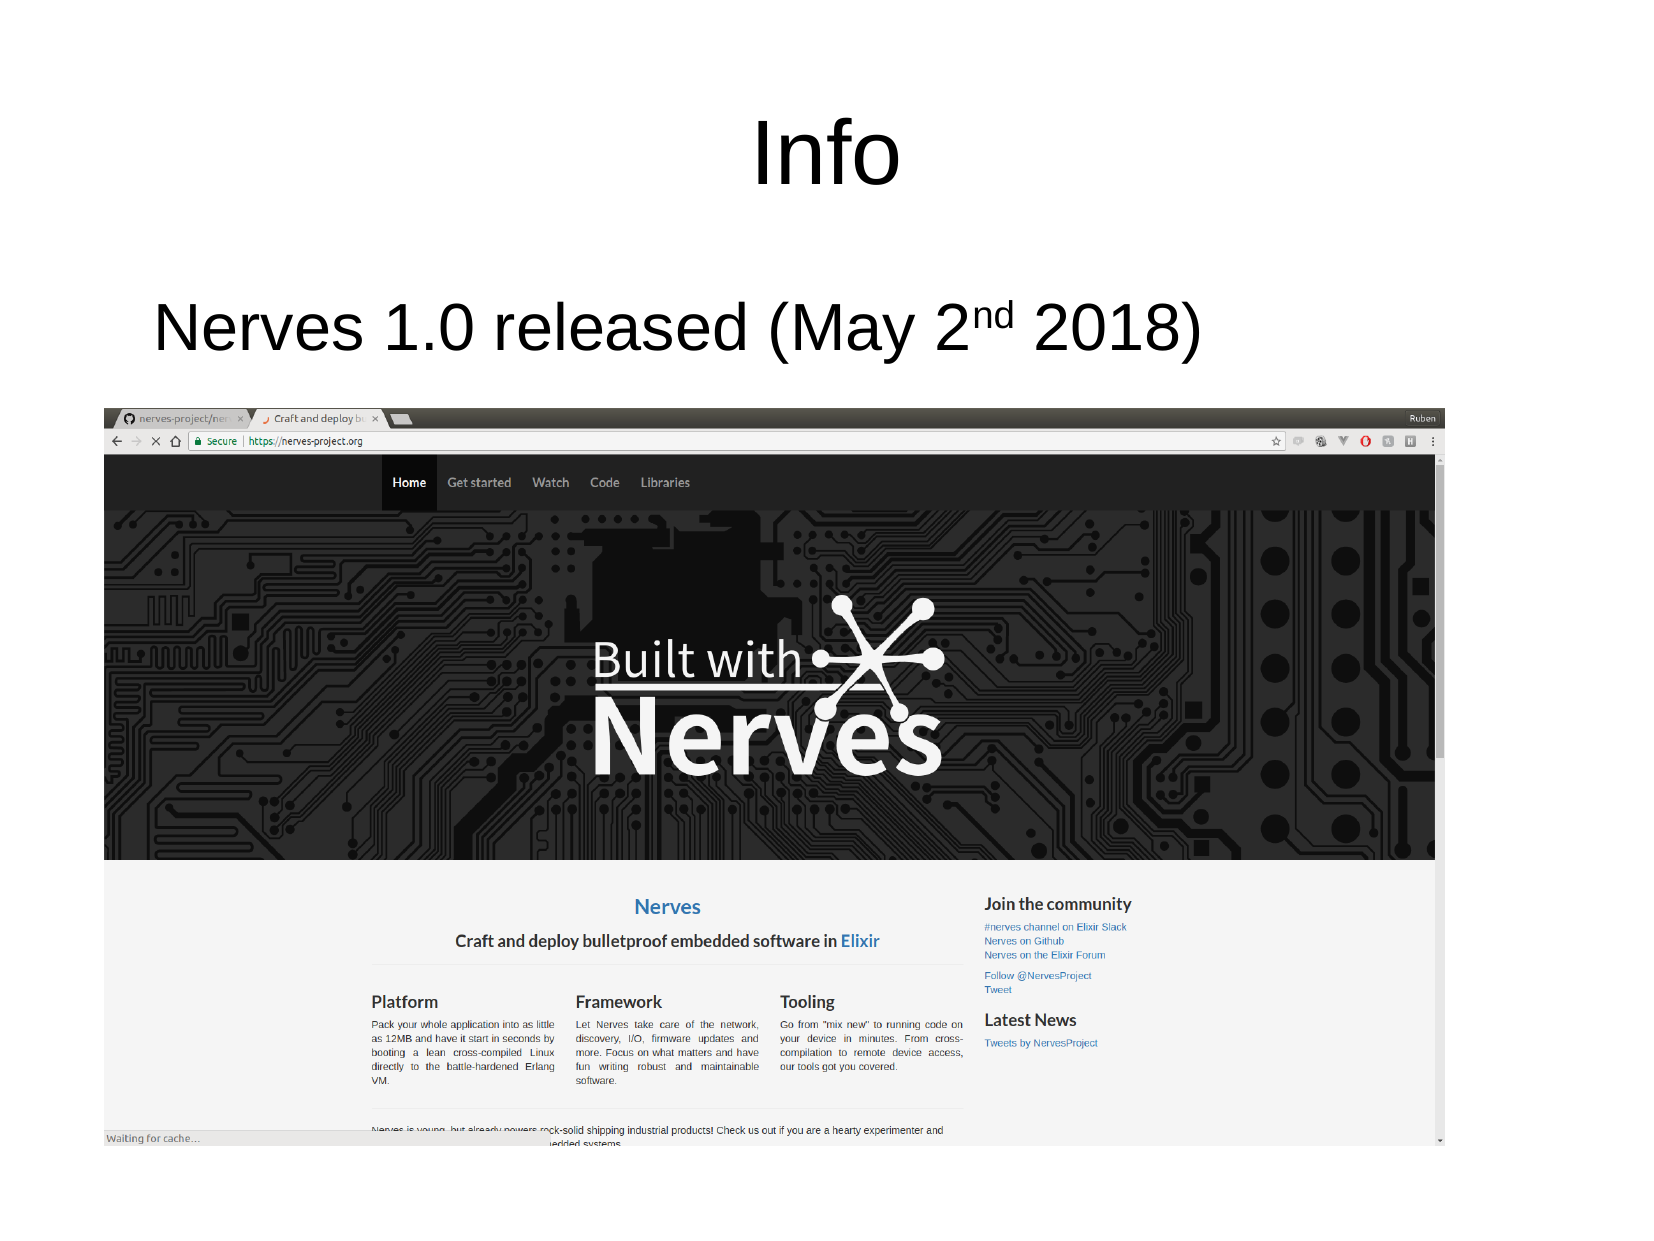

# Info
Nerves 1.0 released (May 2nd 2018)